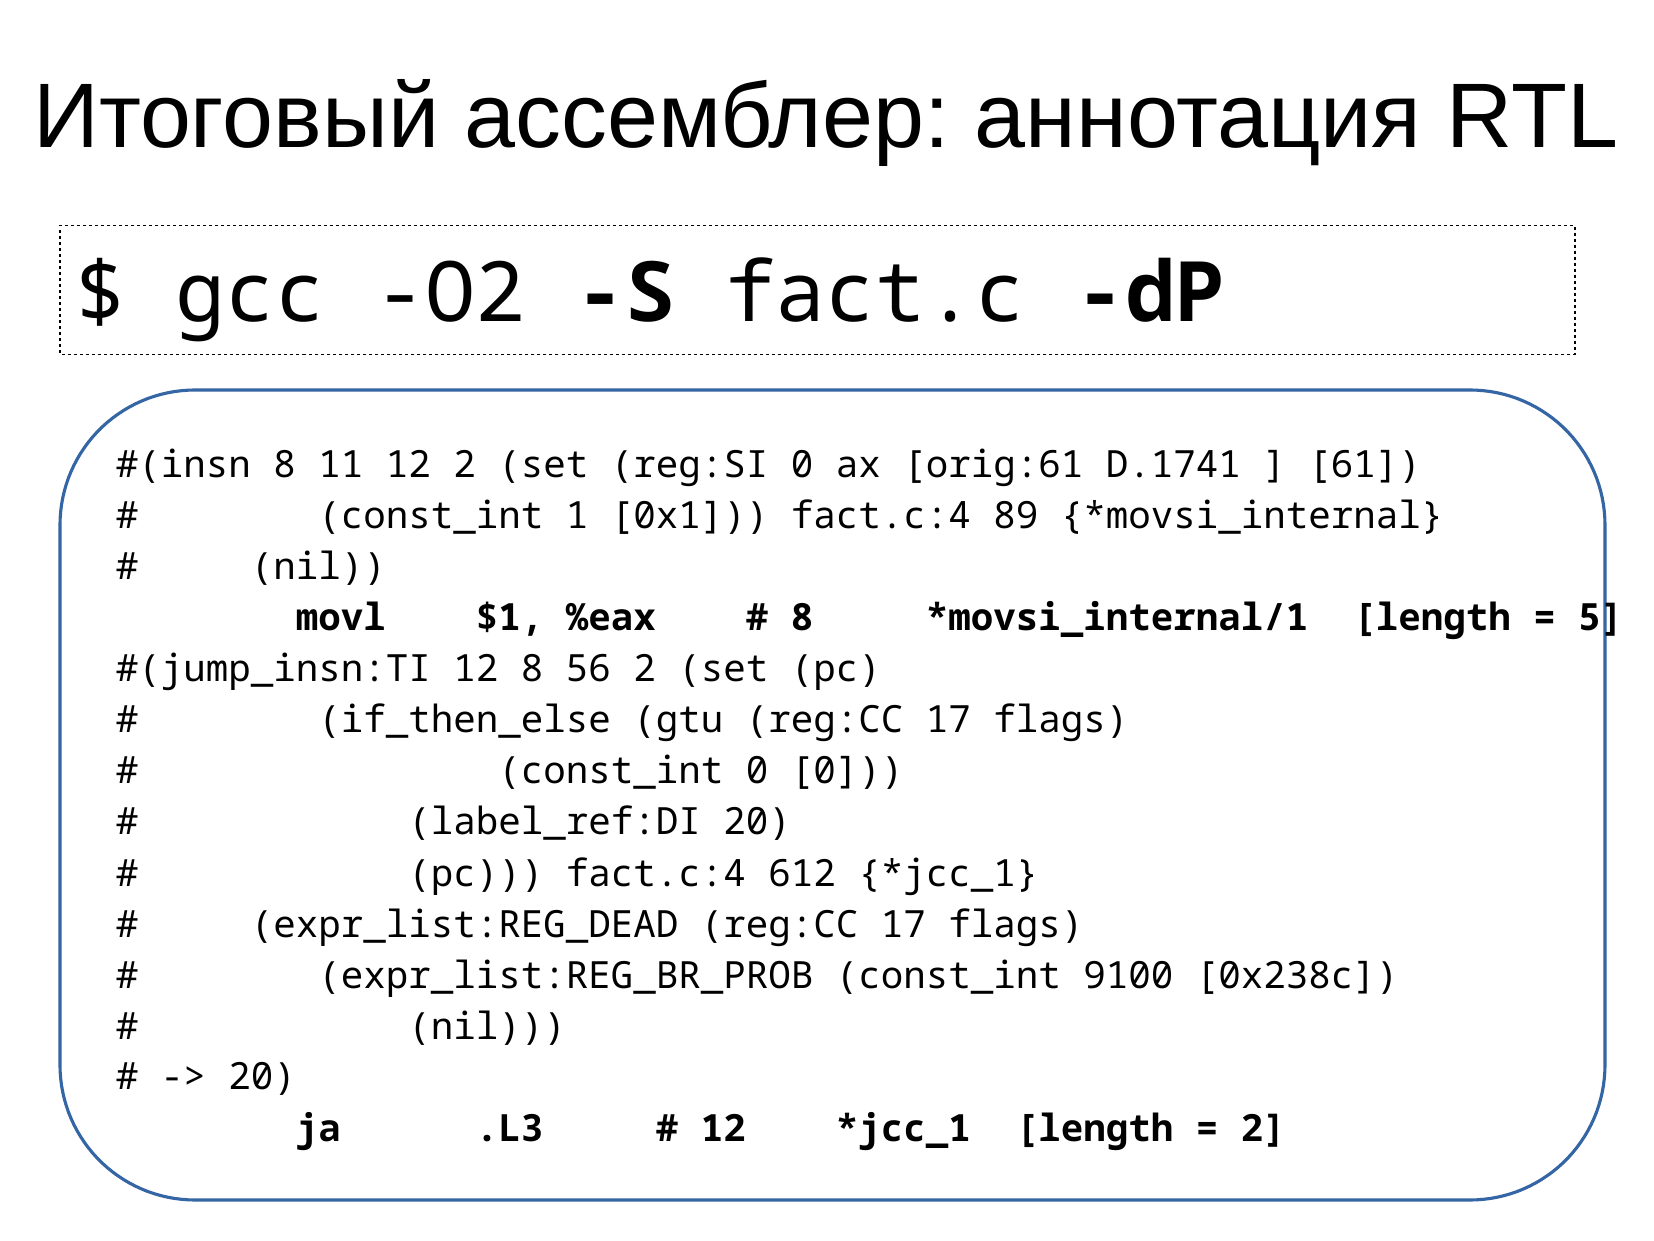

# Итоговый ассемблер: аннотация RTL
$ gcc -O2 -S fact.c -dP
#(insn 8 11 12 2 (set (reg:SI 0 ax [orig:61 D.1741 ] [61])
# (const_int 1 [0x1])) fact.c:4 89 {*movsi_internal}
# (nil))
 movl $1, %eax # 8 *movsi_internal/1 [length = 5]
#(jump_insn:TI 12 8 56 2 (set (pc)
# (if_then_else (gtu (reg:CC 17 flags)
# (const_int 0 [0]))
# (label_ref:DI 20)
# (pc))) fact.c:4 612 {*jcc_1}
# (expr_list:REG_DEAD (reg:CC 17 flags)
# (expr_list:REG_BR_PROB (const_int 9100 [0x238c])
# (nil)))
# -> 20)
 ja .L3 # 12 *jcc_1 [length = 2]